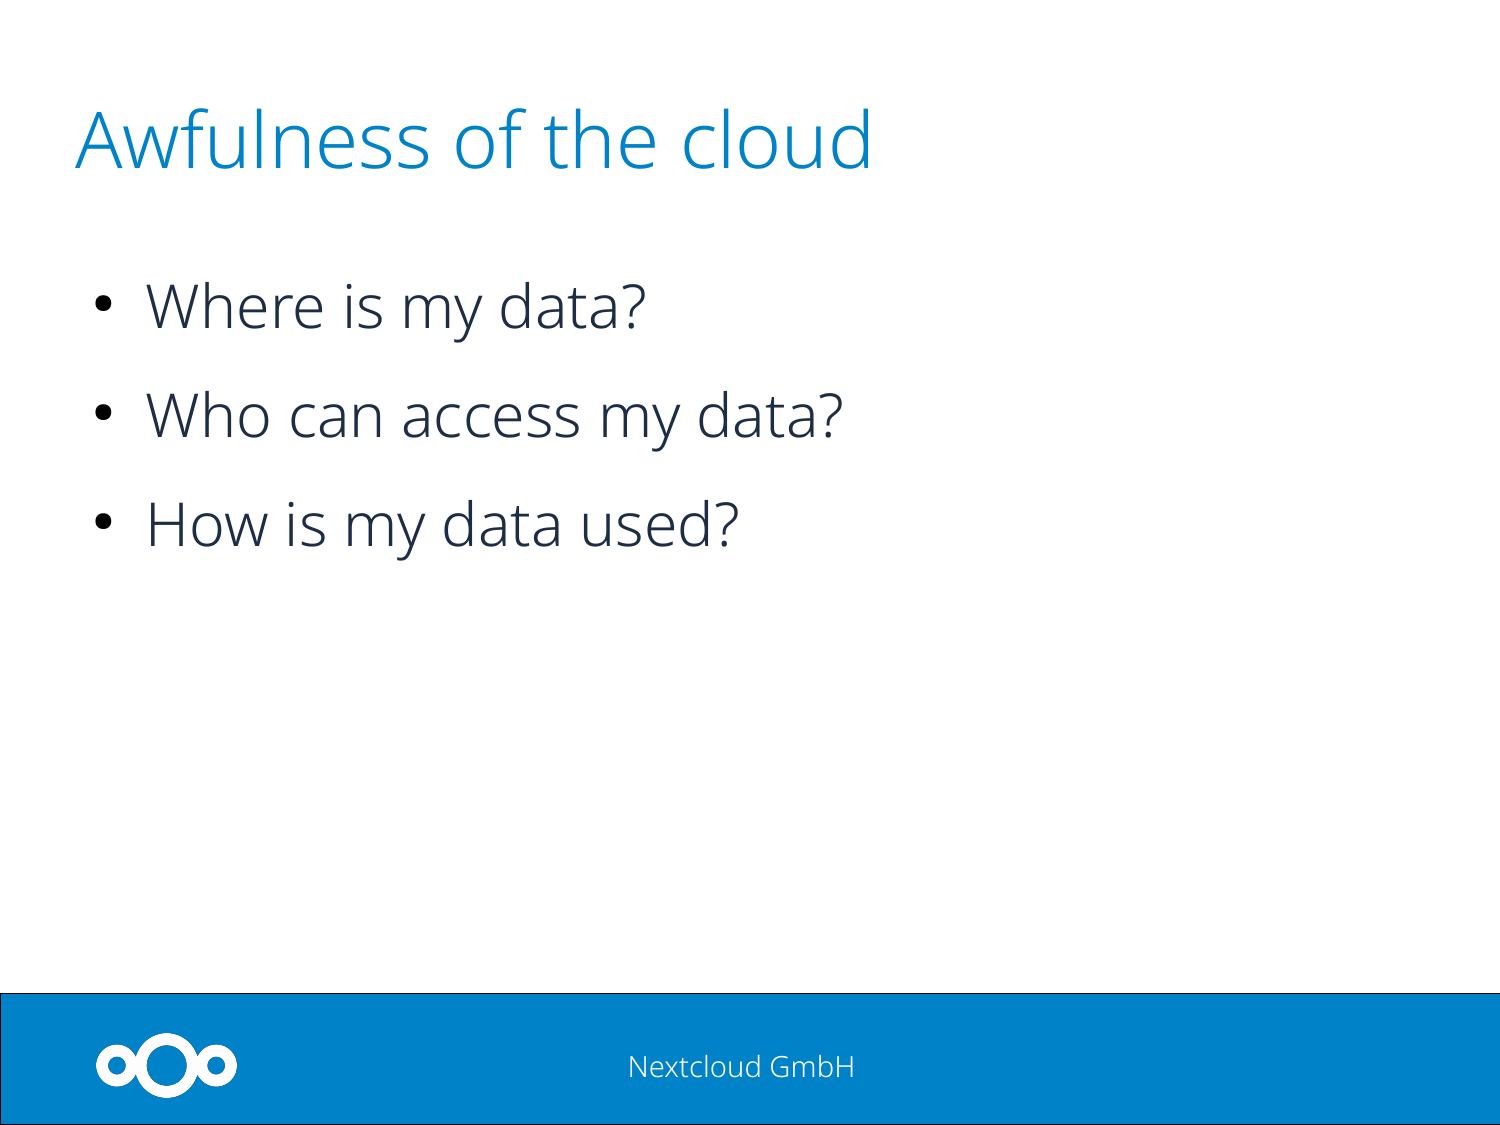

# Awfulness of the cloud
Where is my data?
Who can access my data?
How is my data used?